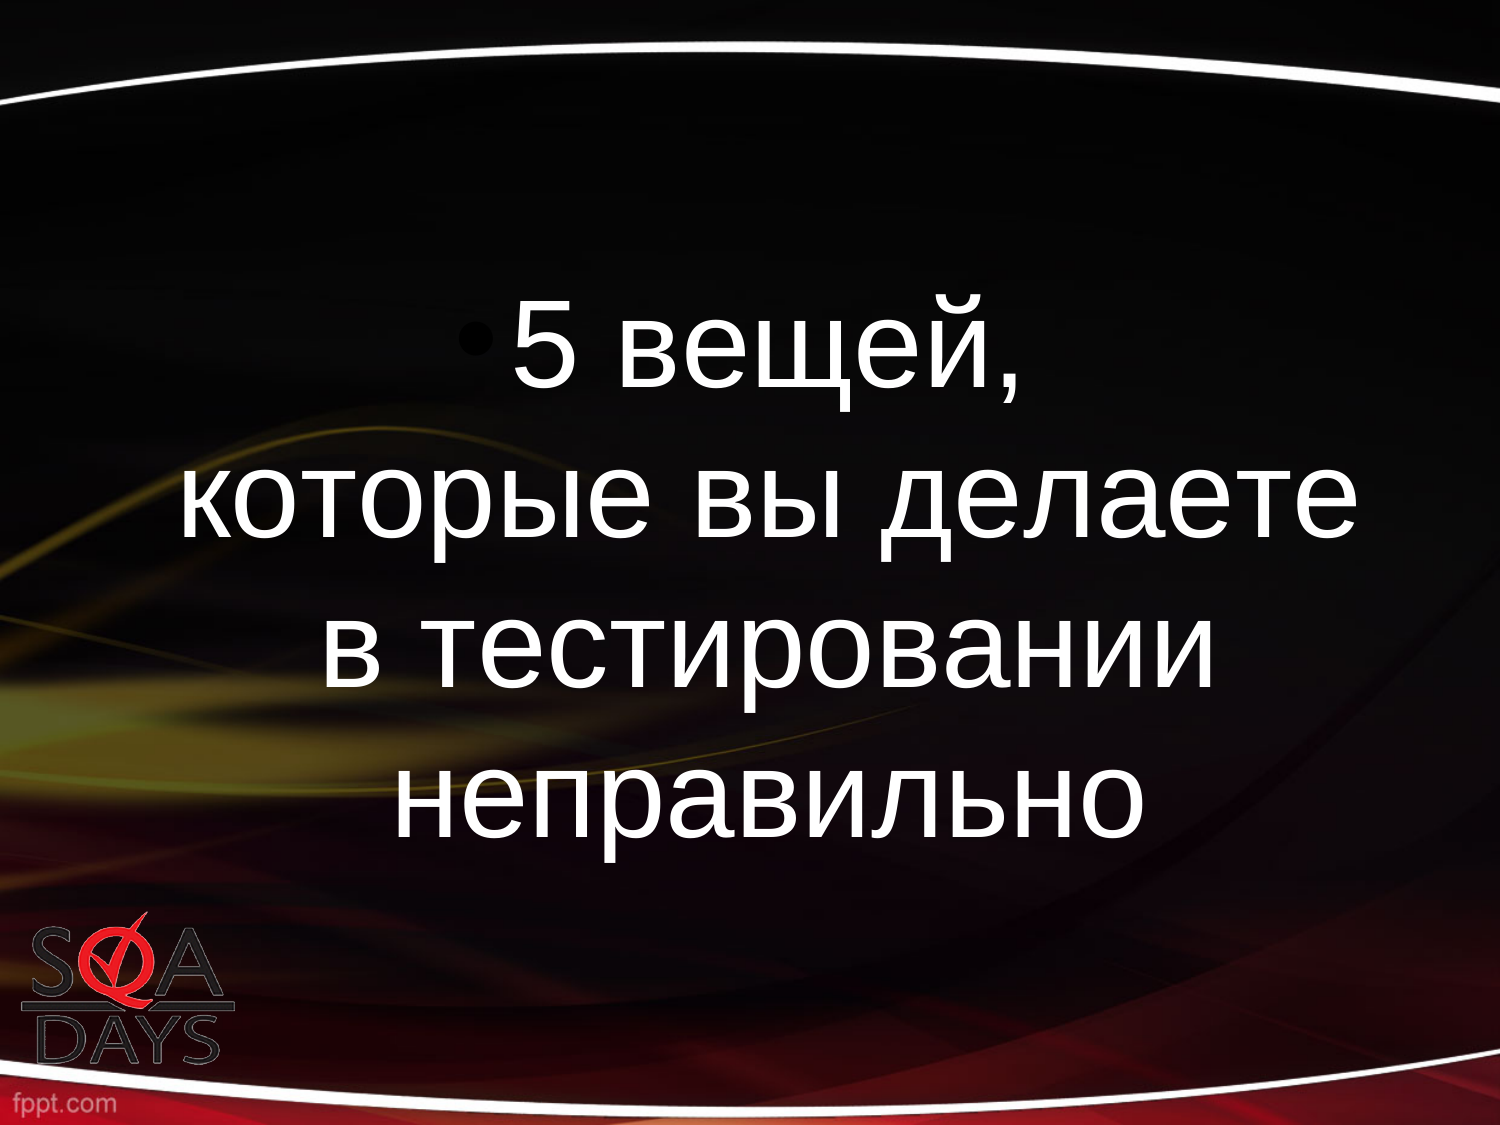

# 5 вещей, которые вы делаете в тестировании неправильно